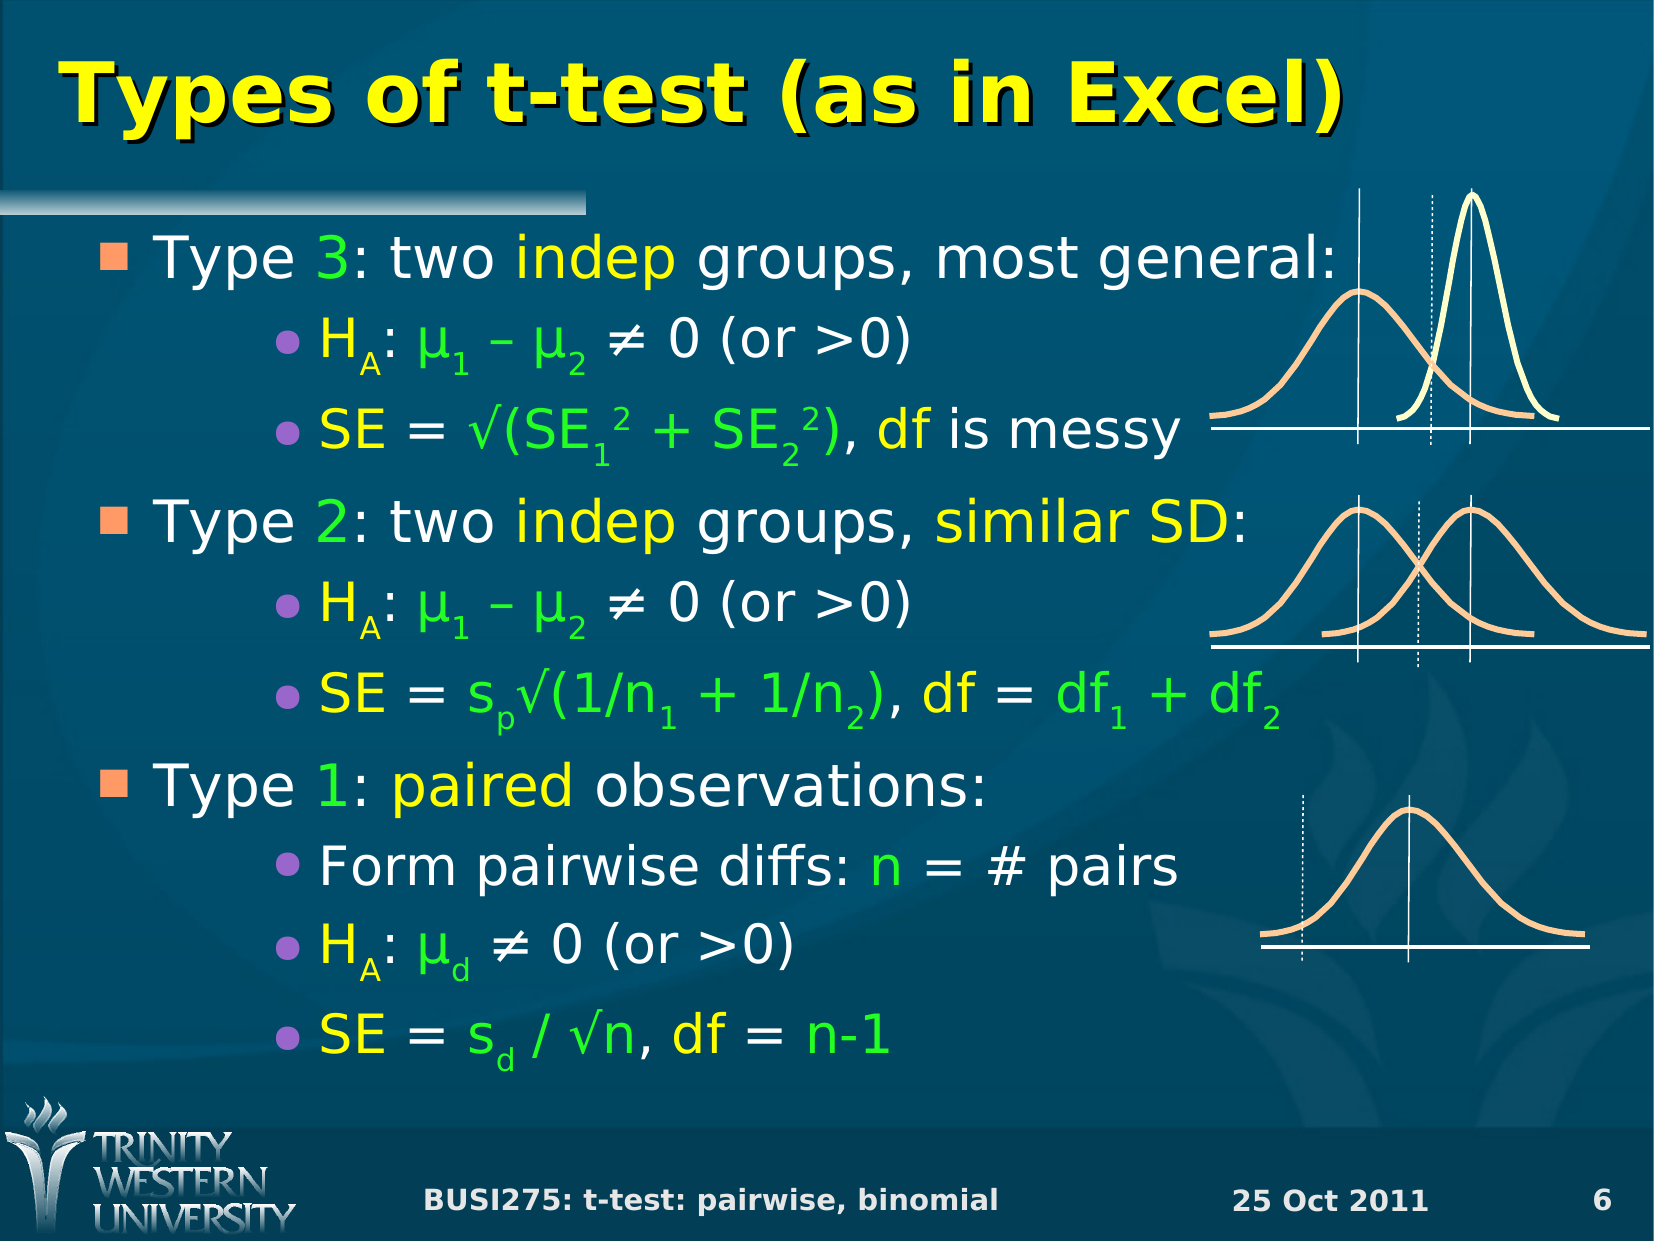

# Types of t-test (as in Excel)
Type 3: two indep groups, most general:
HA: μ1 – μ2 ≠ 0 (or >0)
SE = √(SE12 + SE22), df is messy
Type 2: two indep groups, similar SD:
HA: μ1 – μ2 ≠ 0 (or >0)
SE = sp√(1/n1 + 1/n2), df = df1 + df2
Type 1: paired observations:
Form pairwise diffs: n = # pairs
HA: μd ≠ 0 (or >0)
SE = sd / √n, df = n-1
BUSI275: t-test: pairwise, binomial
25 Oct 2011
6